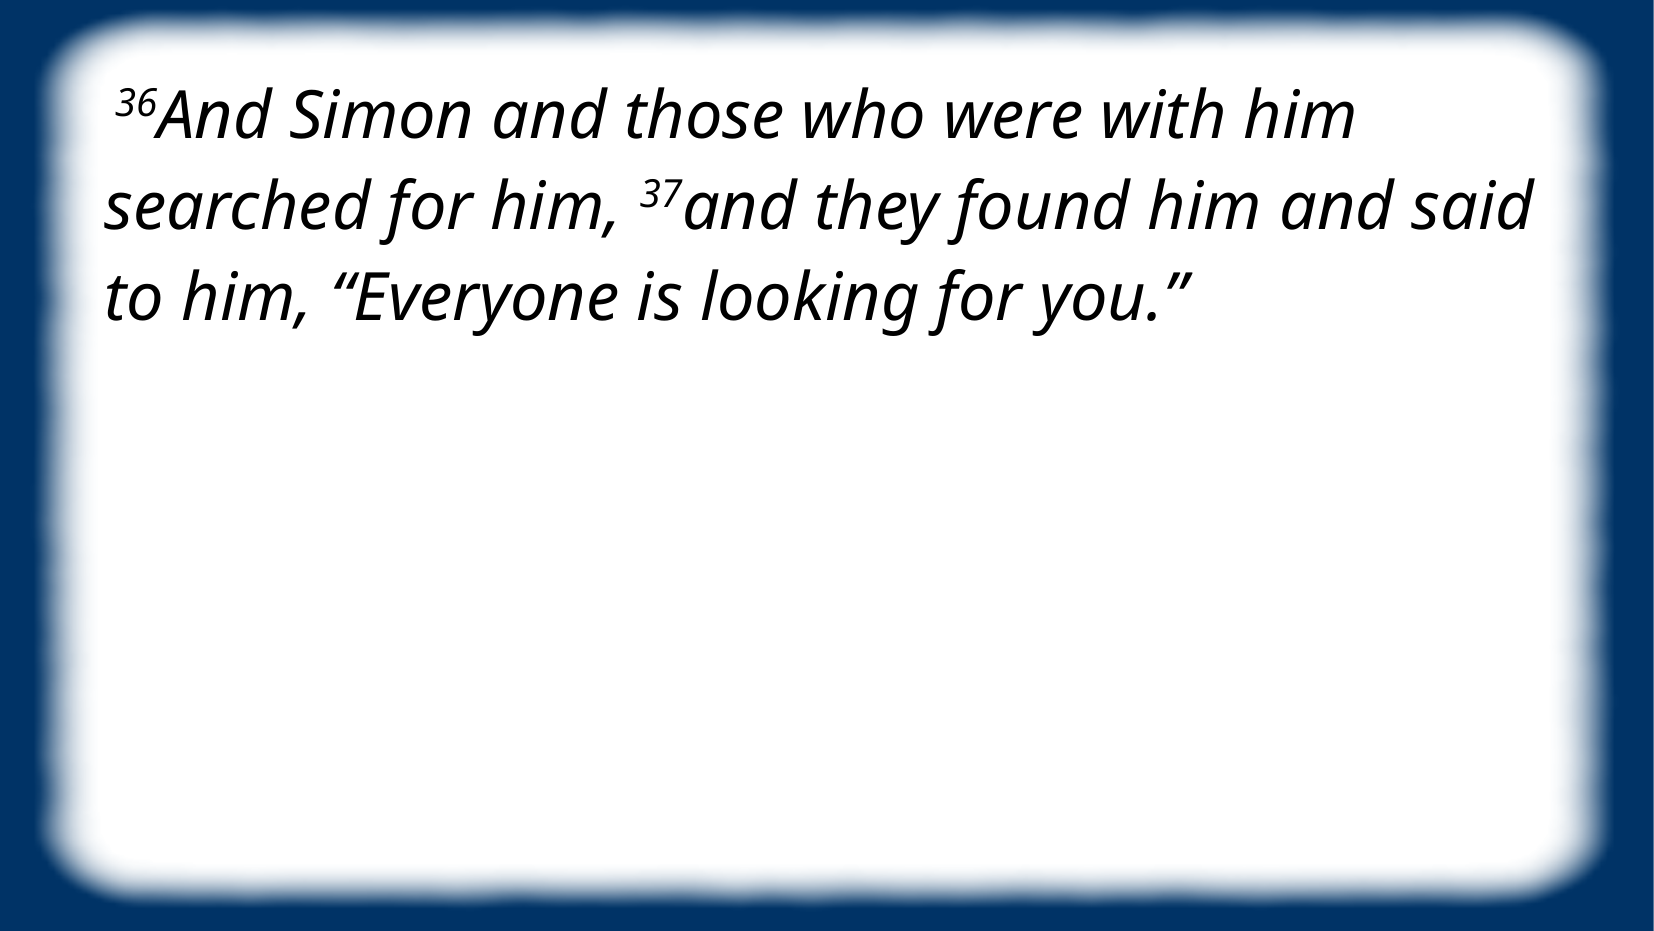

36And Simon and those who were with him searched for him, 37and they found him and said to him, “Everyone is looking for you.”